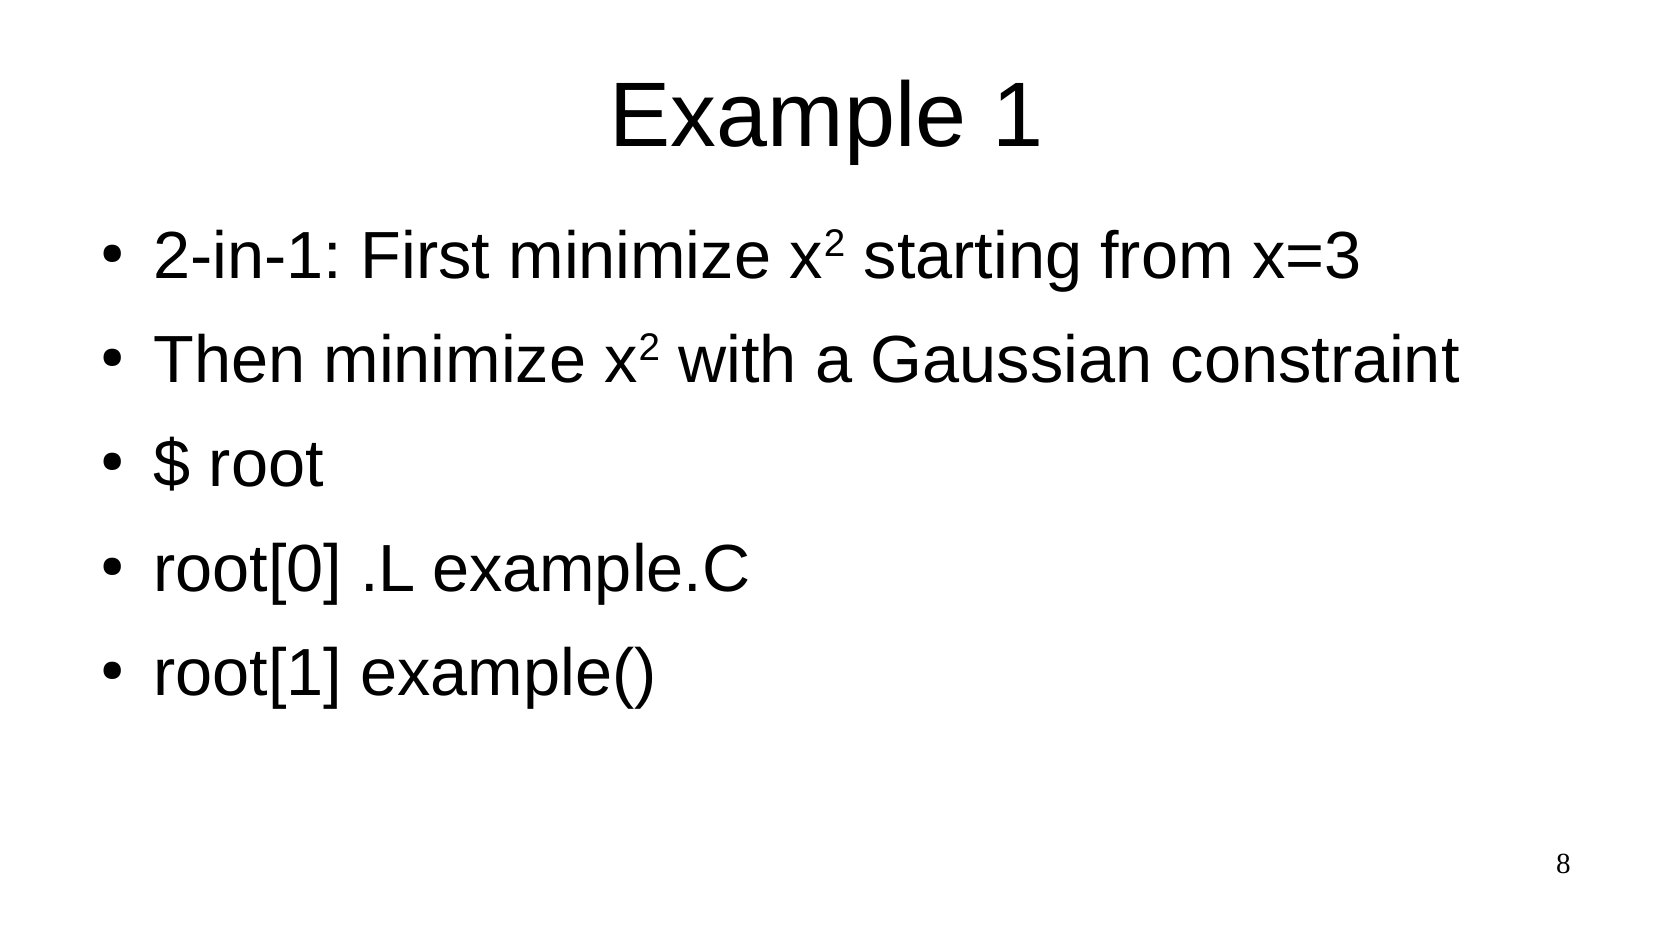

# Example 1
2-in-1: First minimize x2 starting from x=3
Then minimize x2 with a Gaussian constraint
$ root
root[0] .L example.C
root[1] example()
8